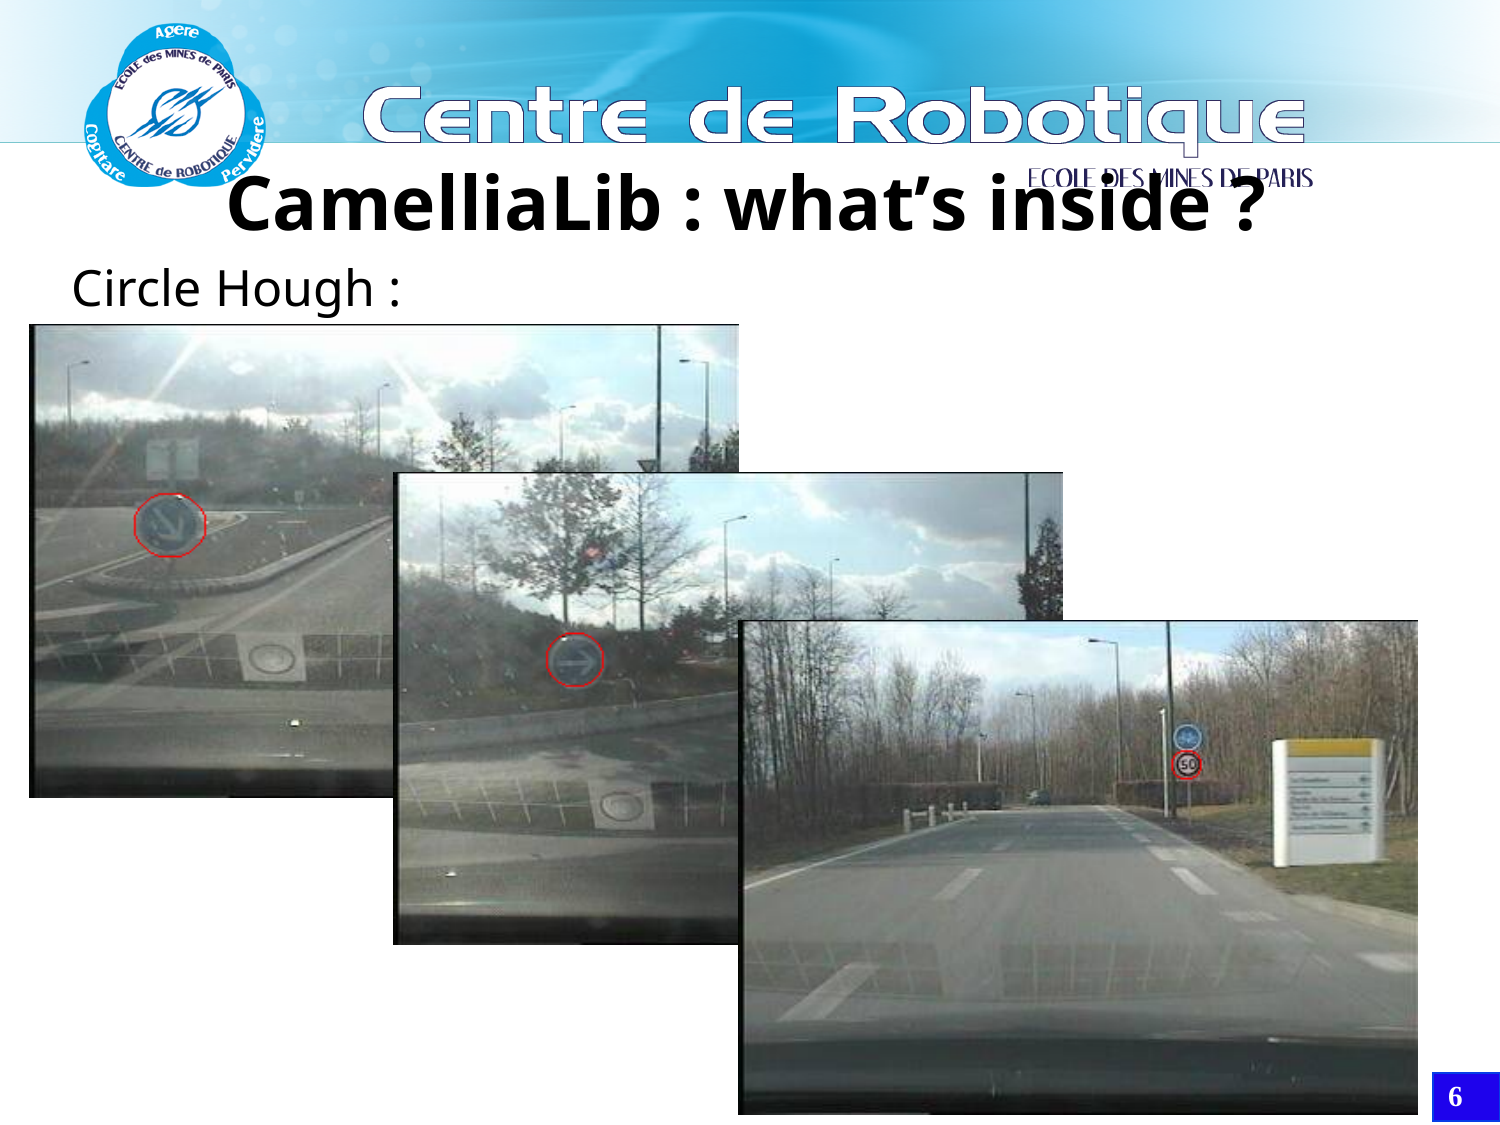

# CamelliaLib : what’s inside ?
Circle Hough :